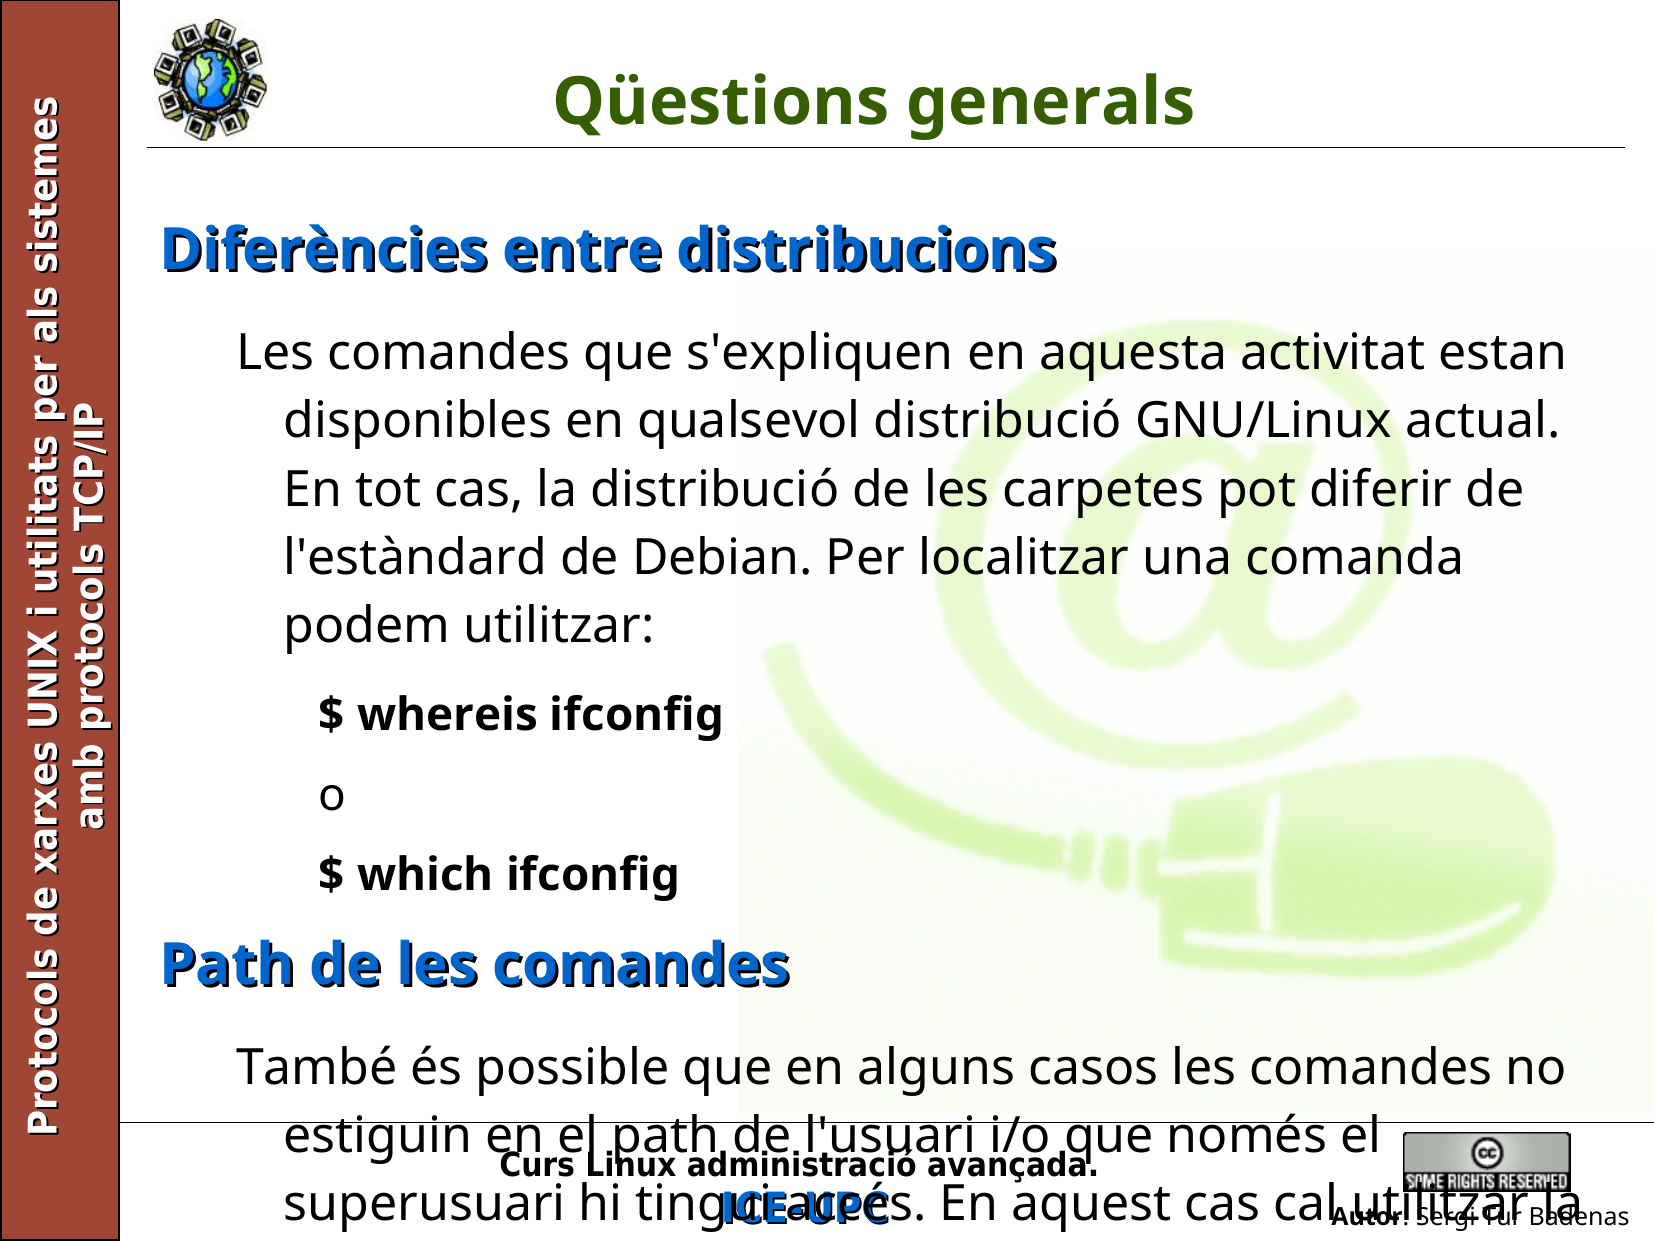

# Qüestions generals
Diferències entre distribucions
Les comandes que s'expliquen en aquesta activitat estan disponibles en qualsevol distribució GNU/Linux actual. En tot cas, la distribució de les carpetes pot diferir de l'estàndard de Debian. Per localitzar una comanda podem utilitzar:
$ whereis ifconfig
o
$ which ifconfig
Path de les comandes
També és possible que en alguns casos les comandes no estiguin en el path de l'usuari i/o que només el superusuari hi tingui accés. En aquest cas cal utilitzar la ruta completa i/o accedir al sistema com a superusuari.